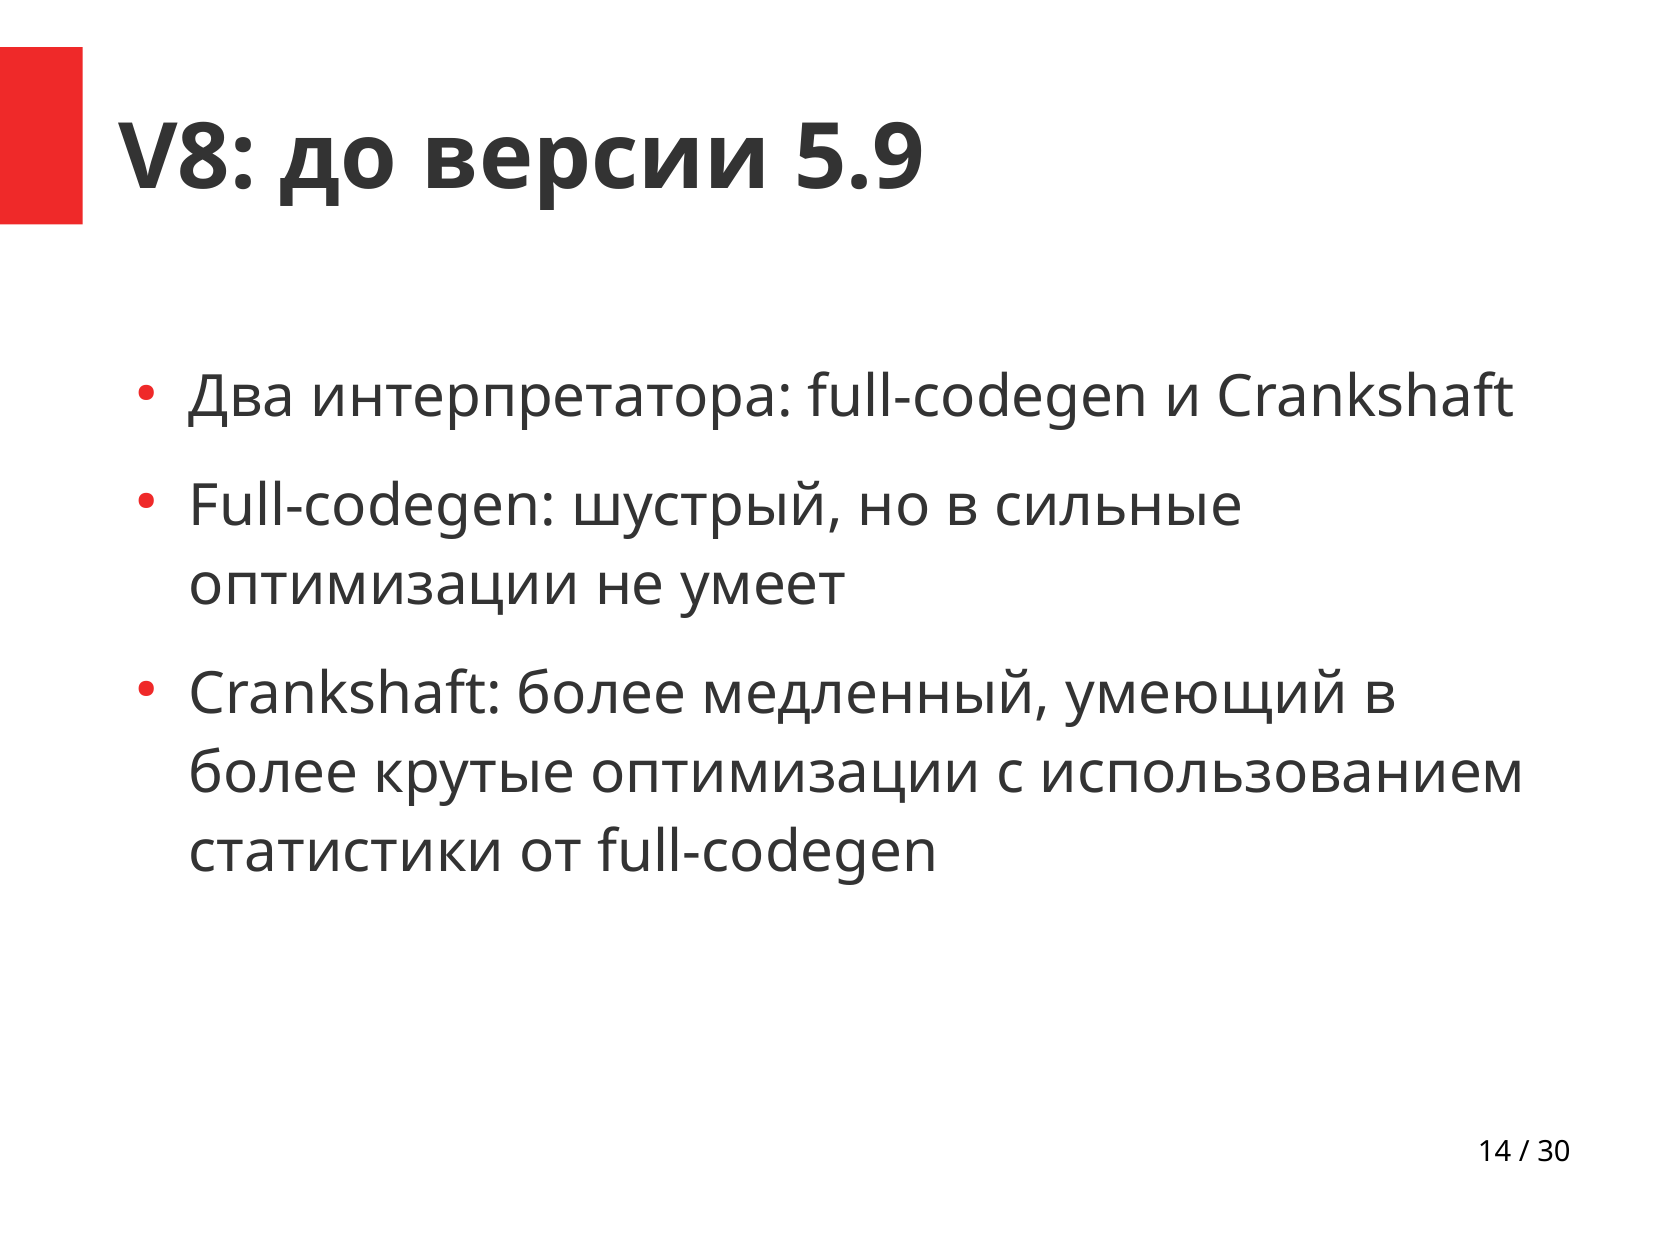

# V8: до версии 5.9
Два интерпретатора: full-codegen и Crankshaft
Full-codegen: шустрый, но в сильные оптимизации не умеет
Crankshaft: более медленный, умеющий в более крутые оптимизации с использованием статистики от full-codegen
14